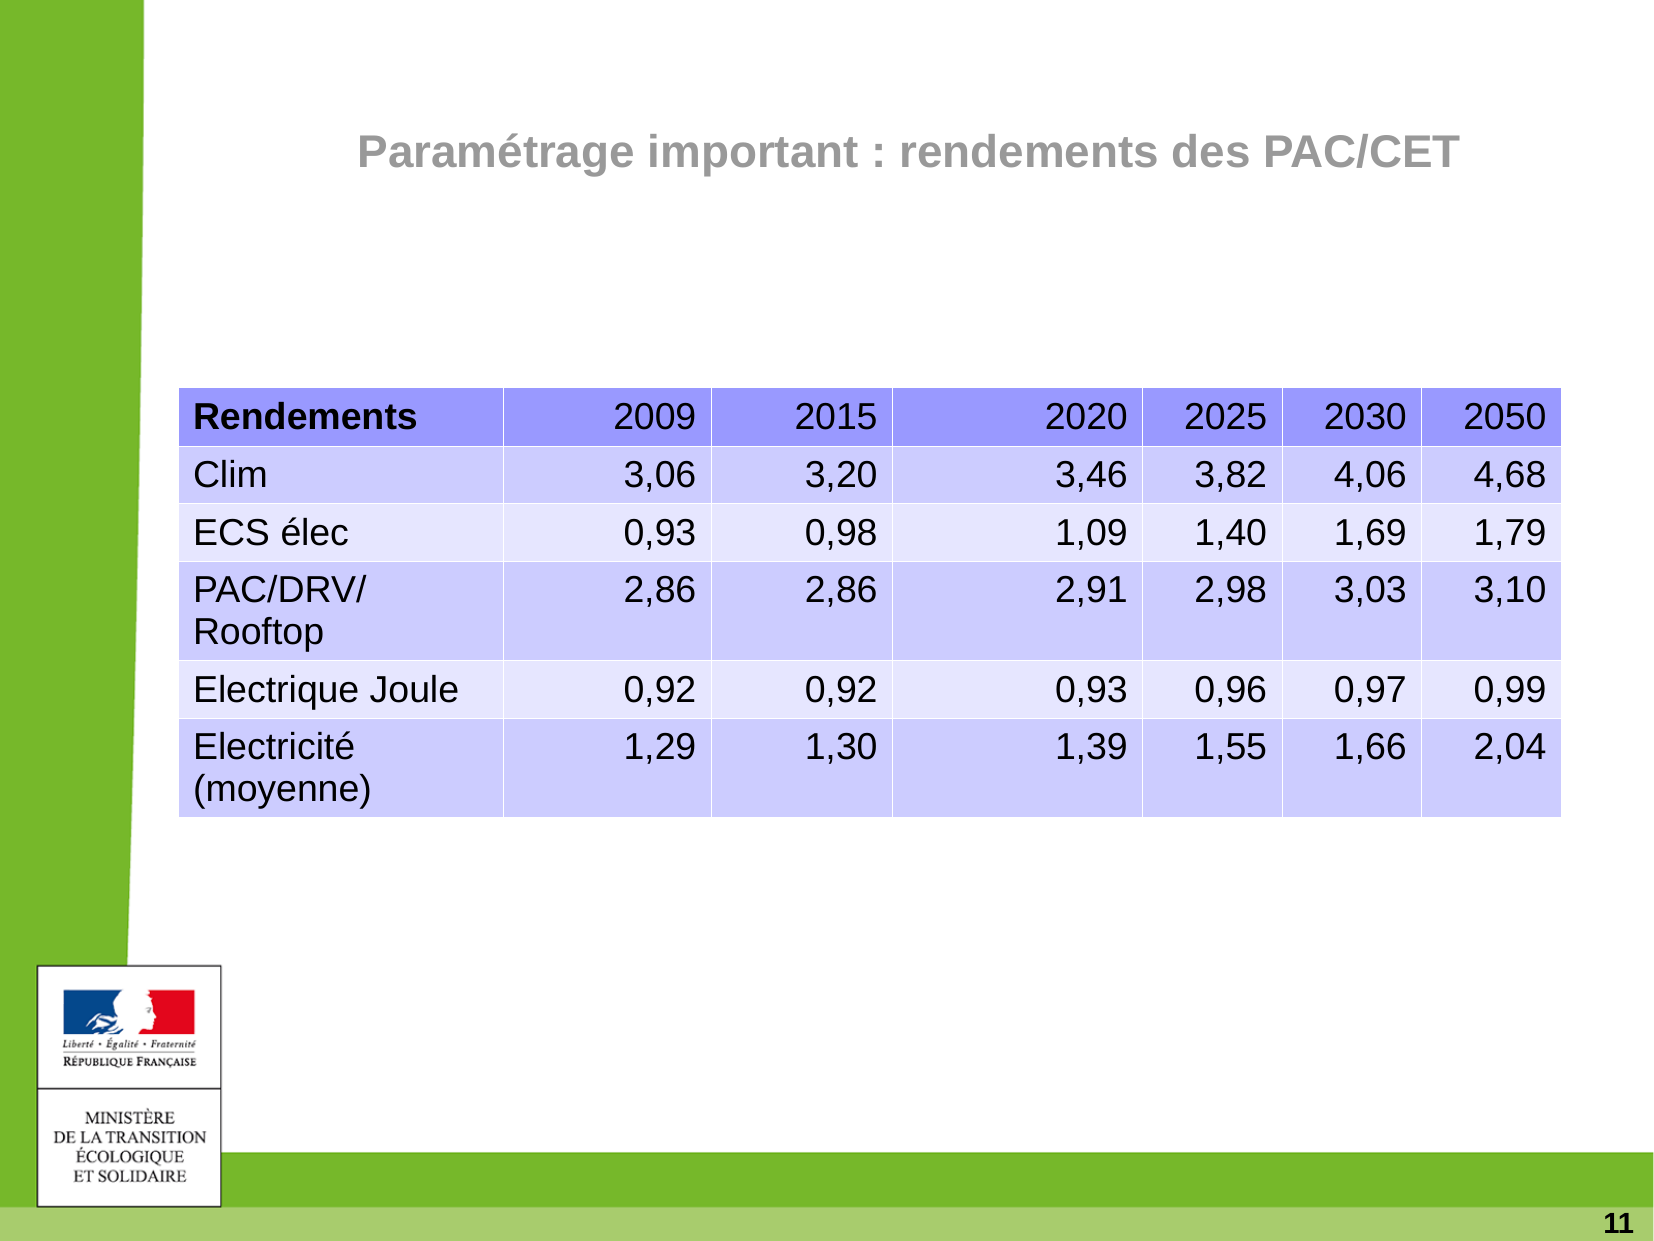

# Paramétrage important : rendements des PAC/CET
| Rendements | 2009 | 2015 | 2020 | 2025 | 2030 | 2050 |
| --- | --- | --- | --- | --- | --- | --- |
| Clim | 3,06 | 3,20 | 3,46 | 3,82 | 4,06 | 4,68 |
| ECS élec | 0,93 | 0,98 | 1,09 | 1,40 | 1,69 | 1,79 |
| PAC/DRV/Rooftop | 2,86 | 2,86 | 2,91 | 2,98 | 3,03 | 3,10 |
| Electrique Joule | 0,92 | 0,92 | 0,93 | 0,96 | 0,97 | 0,99 |
| Electricité (moyenne) | 1,29 | 1,30 | 1,39 | 1,55 | 1,66 | 2,04 |